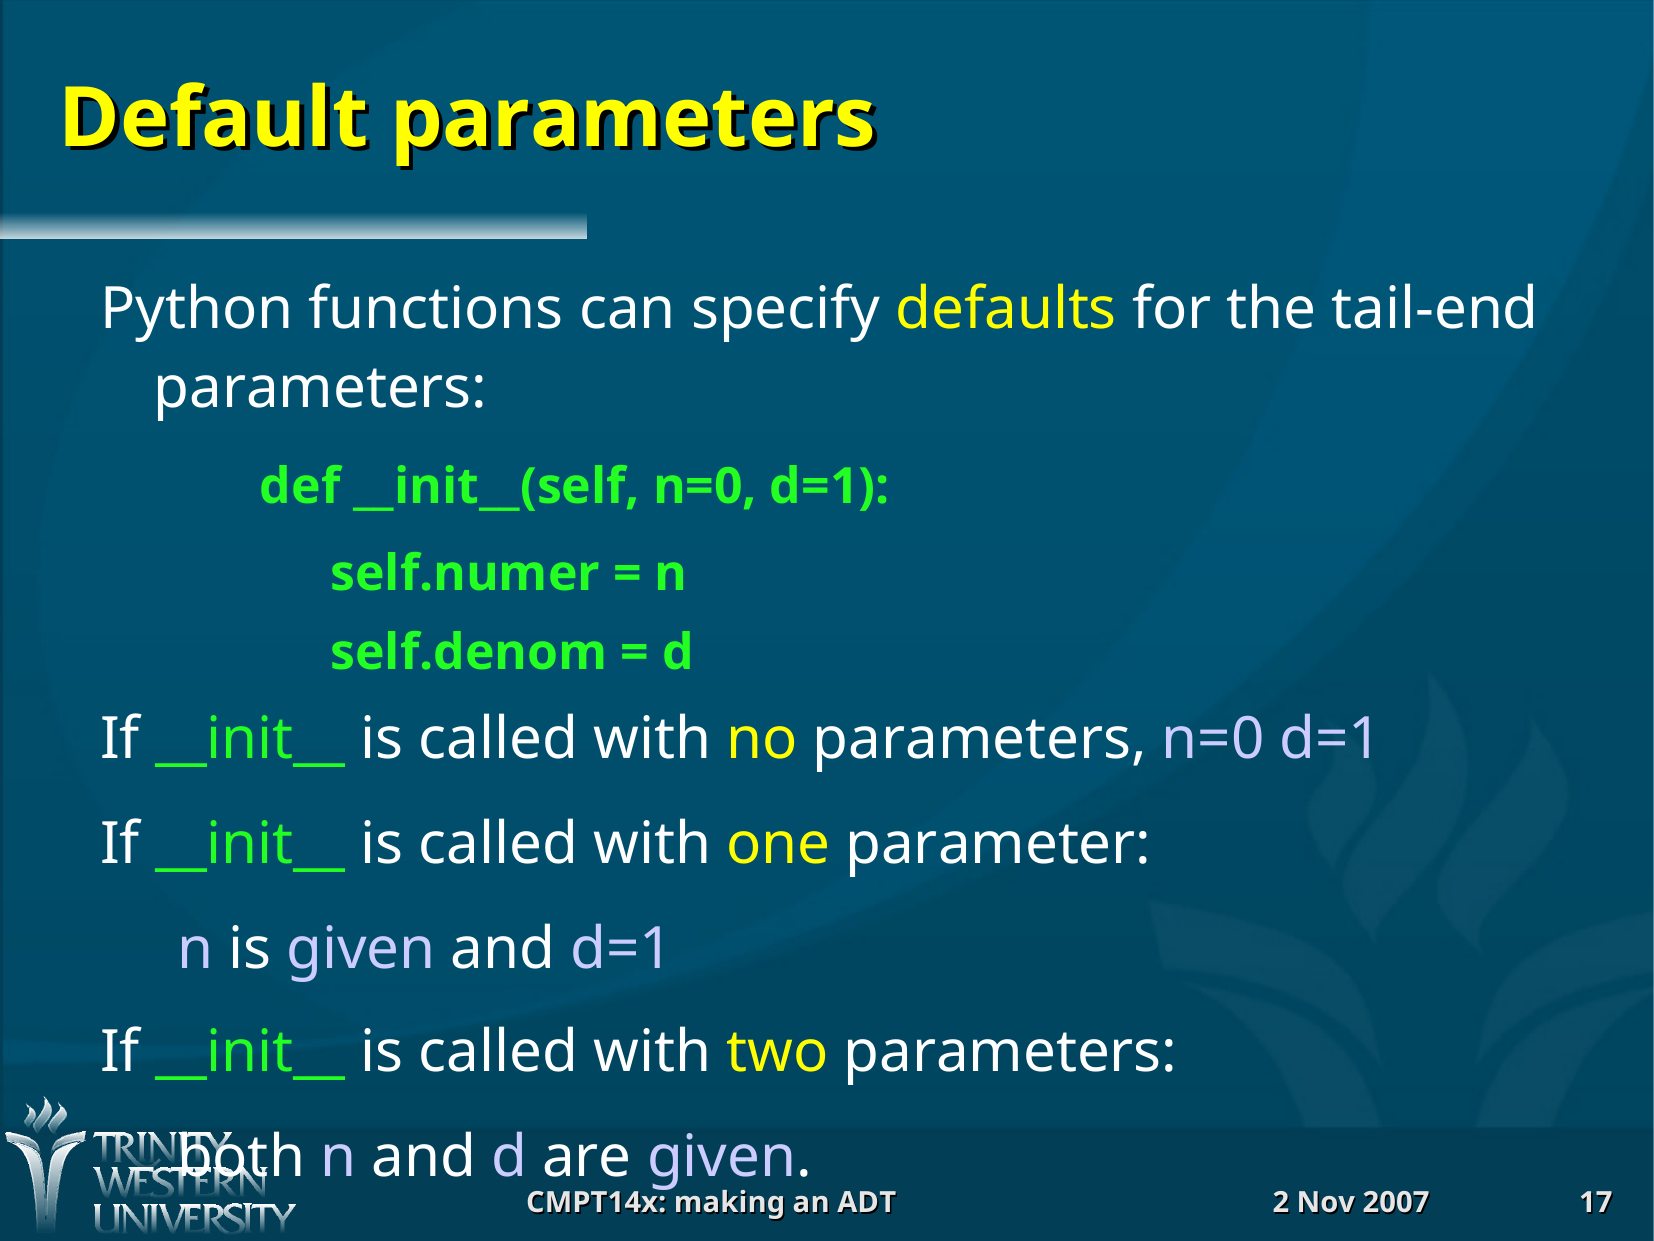

# Default parameters
Python functions can specify defaults for the tail-end parameters:
def __init__(self, n=0, d=1):
self.numer = n
self.denom = d
If __init__ is called with no parameters, n=0 d=1
If __init__ is called with one parameter:
n is given and d=1
If __init__ is called with two parameters:
both n and d are given.
CMPT14x: making an ADT
2 Nov 2007
17